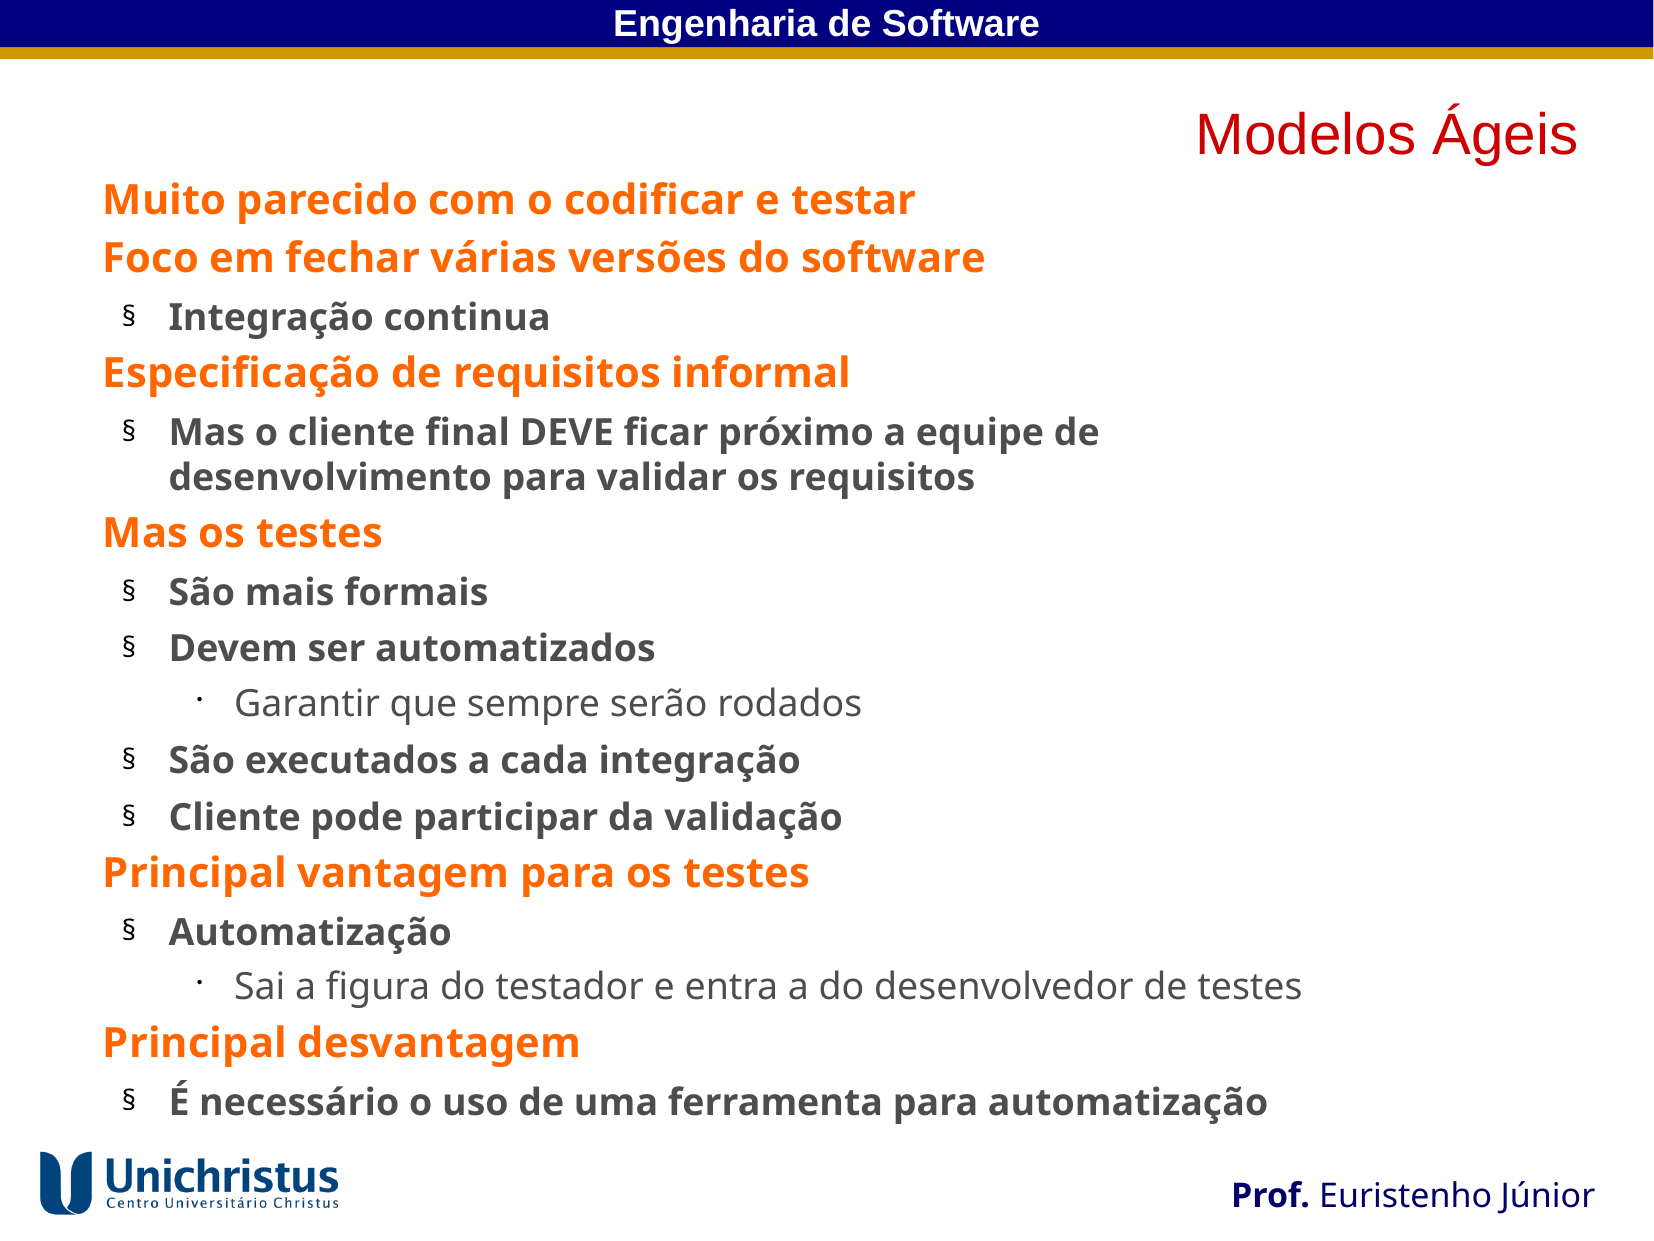

Engenharia de Software
Modelos Ágeis
Muito parecido com o codificar e testar
Foco em fechar várias versões do software
Integração continua
Especificação de requisitos informal
Mas o cliente final DEVE ficar próximo a equipe de desenvolvimento para validar os requisitos
Mas os testes
São mais formais
Devem ser automatizados
Garantir que sempre serão rodados
São executados a cada integração
Cliente pode participar da validação
Principal vantagem para os testes
Automatização
Sai a figura do testador e entra a do desenvolvedor de testes
Principal desvantagem
É necessário o uso de uma ferramenta para automatização
Prof. Euristenho Júnior